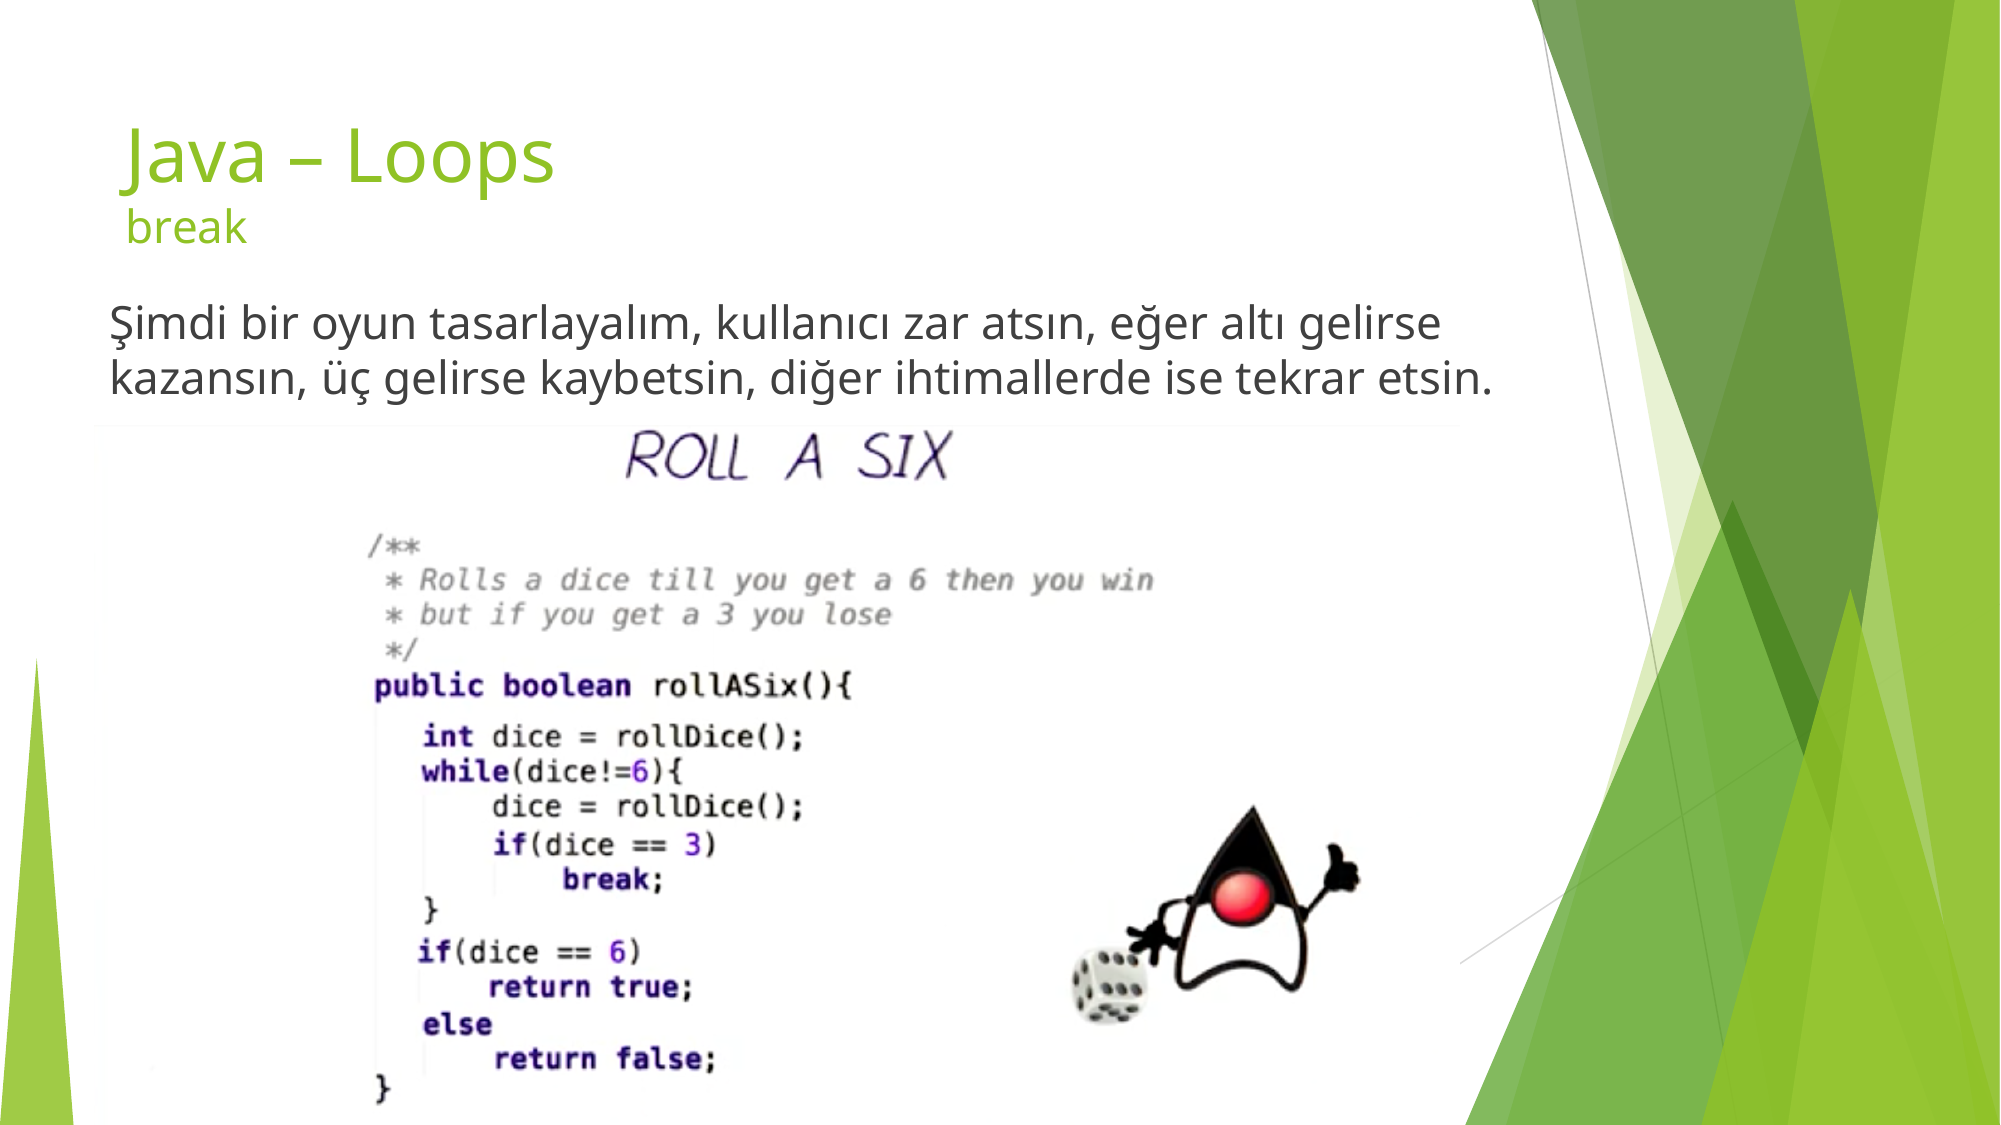

# Java – Loops break
Şimdi bir oyun tasarlayalım, kullanıcı zar atsın, eğer altı gelirse kazansın, üç gelirse kaybetsin, diğer ihtimallerde ise tekrar etsin.